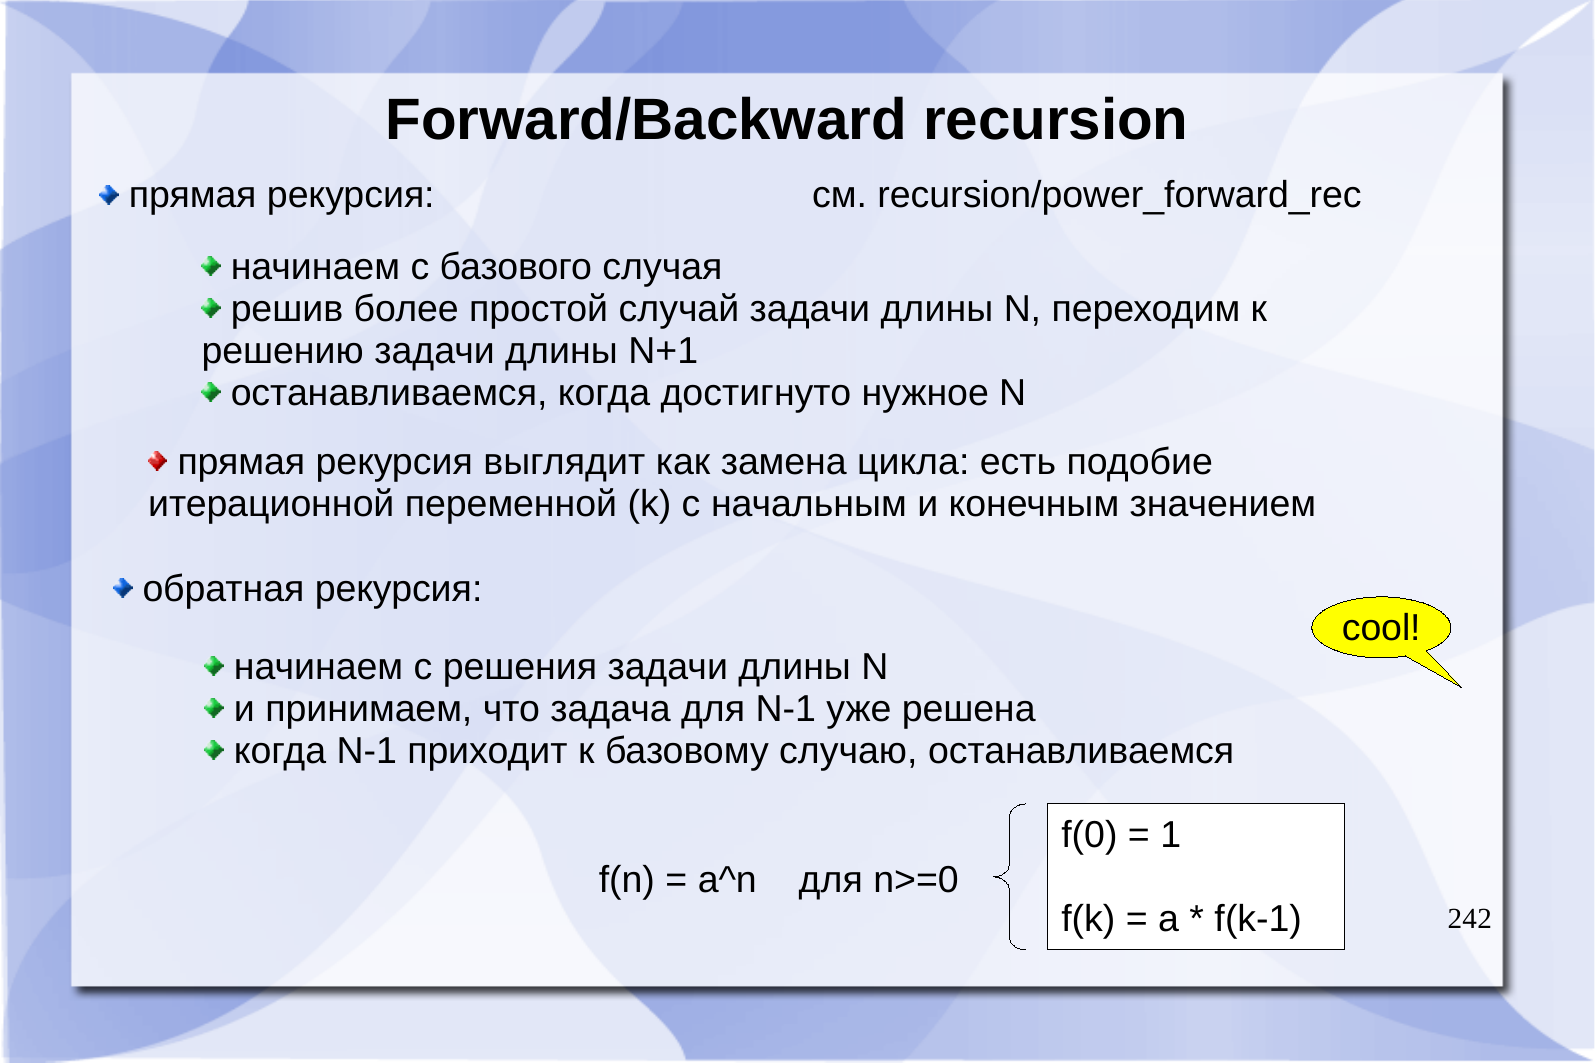

# Forward/Backward recursion
 прямая рекурсия:
см. recursion/power_forward_rec
 начинаем с базового случая
 решив более простой случай задачи длины N, переходим к решению задачи длины N+1
 останавливаемся, когда достигнуто нужное N
 прямая рекурсия выглядит как замена цикла: есть подобие итерационной переменной (k) с начальным и конечным значением
 обратная рекурсия:
 начинаем с решения задачи длины N
 и принимаем, что задача для N-1 уже решена
 когда N-1 приходит к базовому случаю, останавливаемся
cool!
f(0) = 1
f(k) = a * f(k-1)
f(n) = a^n для n>=0
242